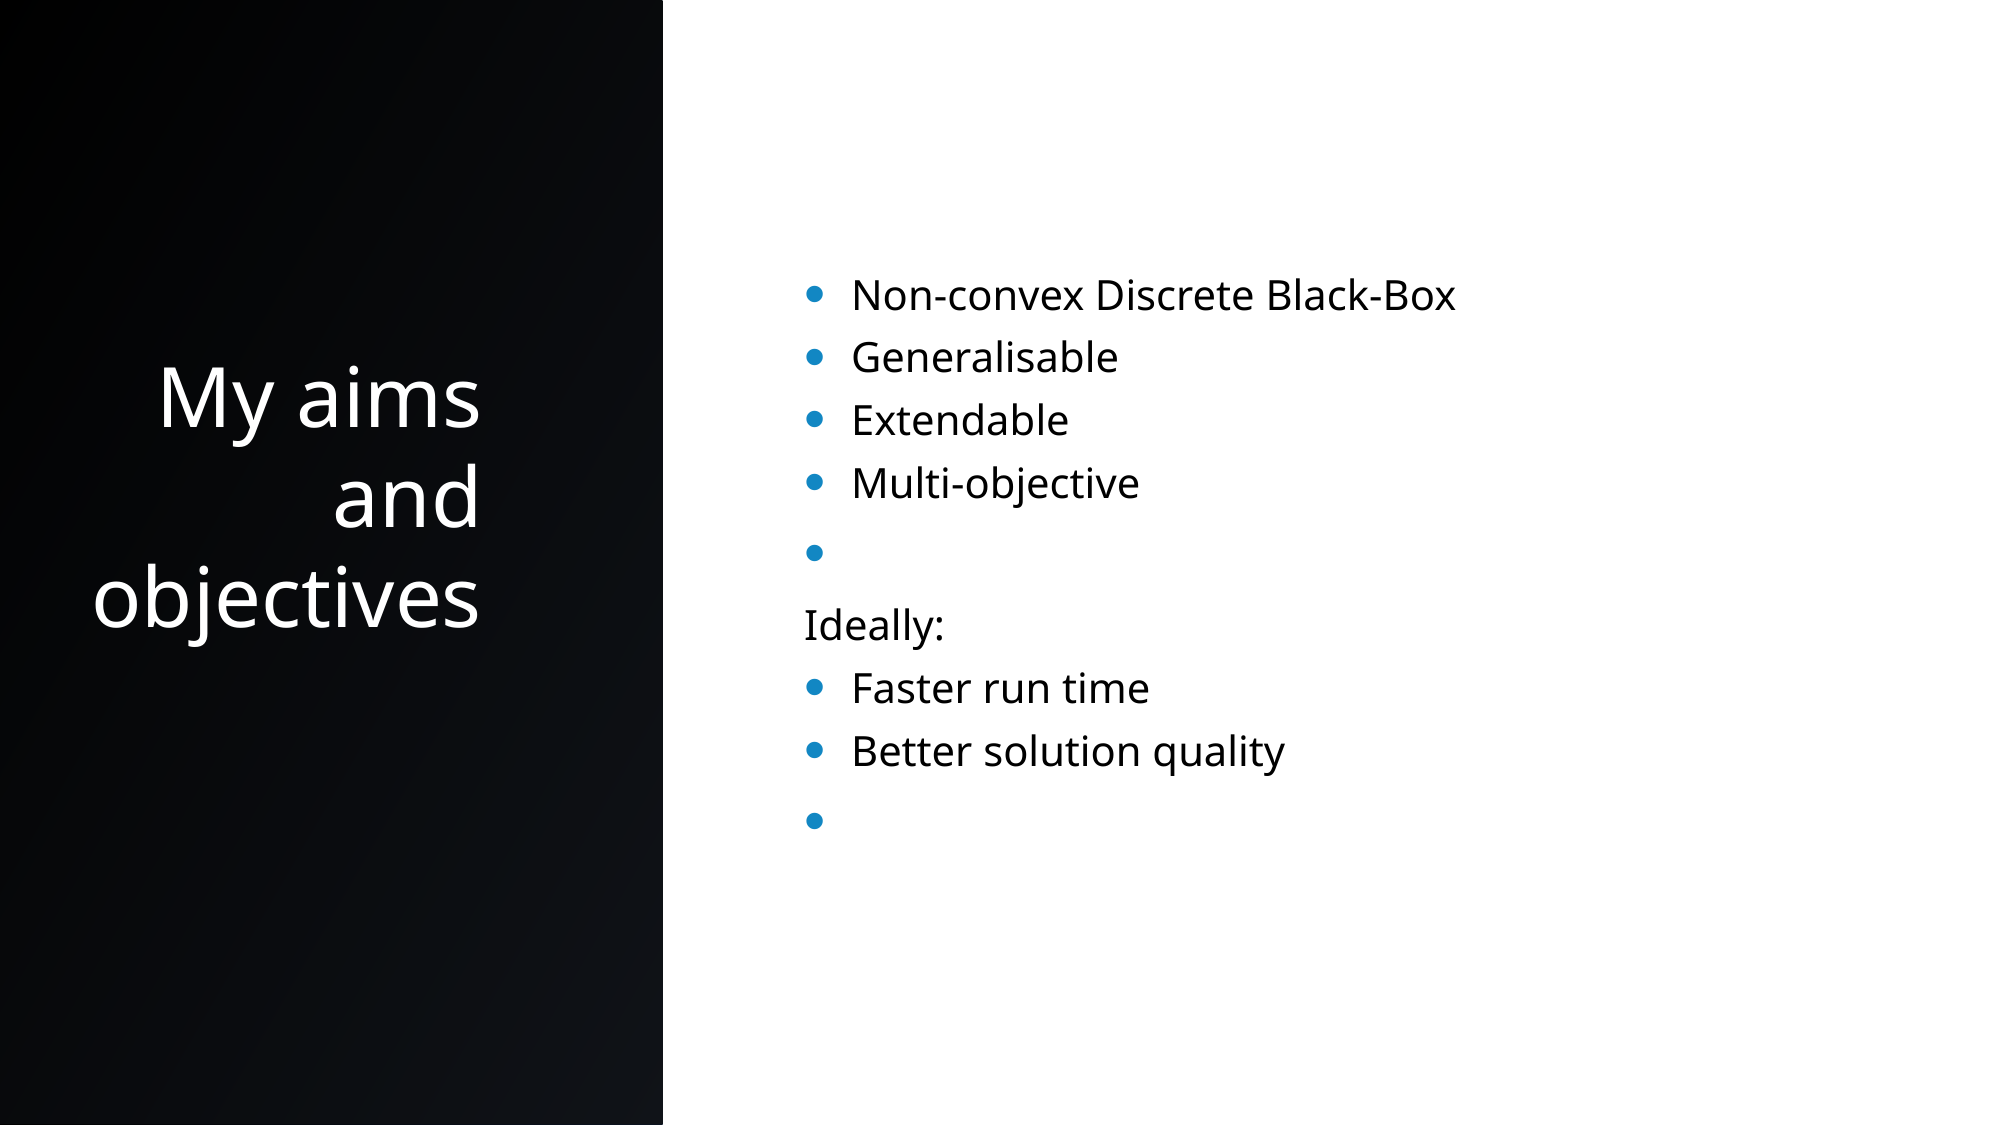

# My aims and objectives
Non-convex Discrete Black-Box
Generalisable
Extendable
Multi-objective
Ideally:
Faster run time
Better solution quality